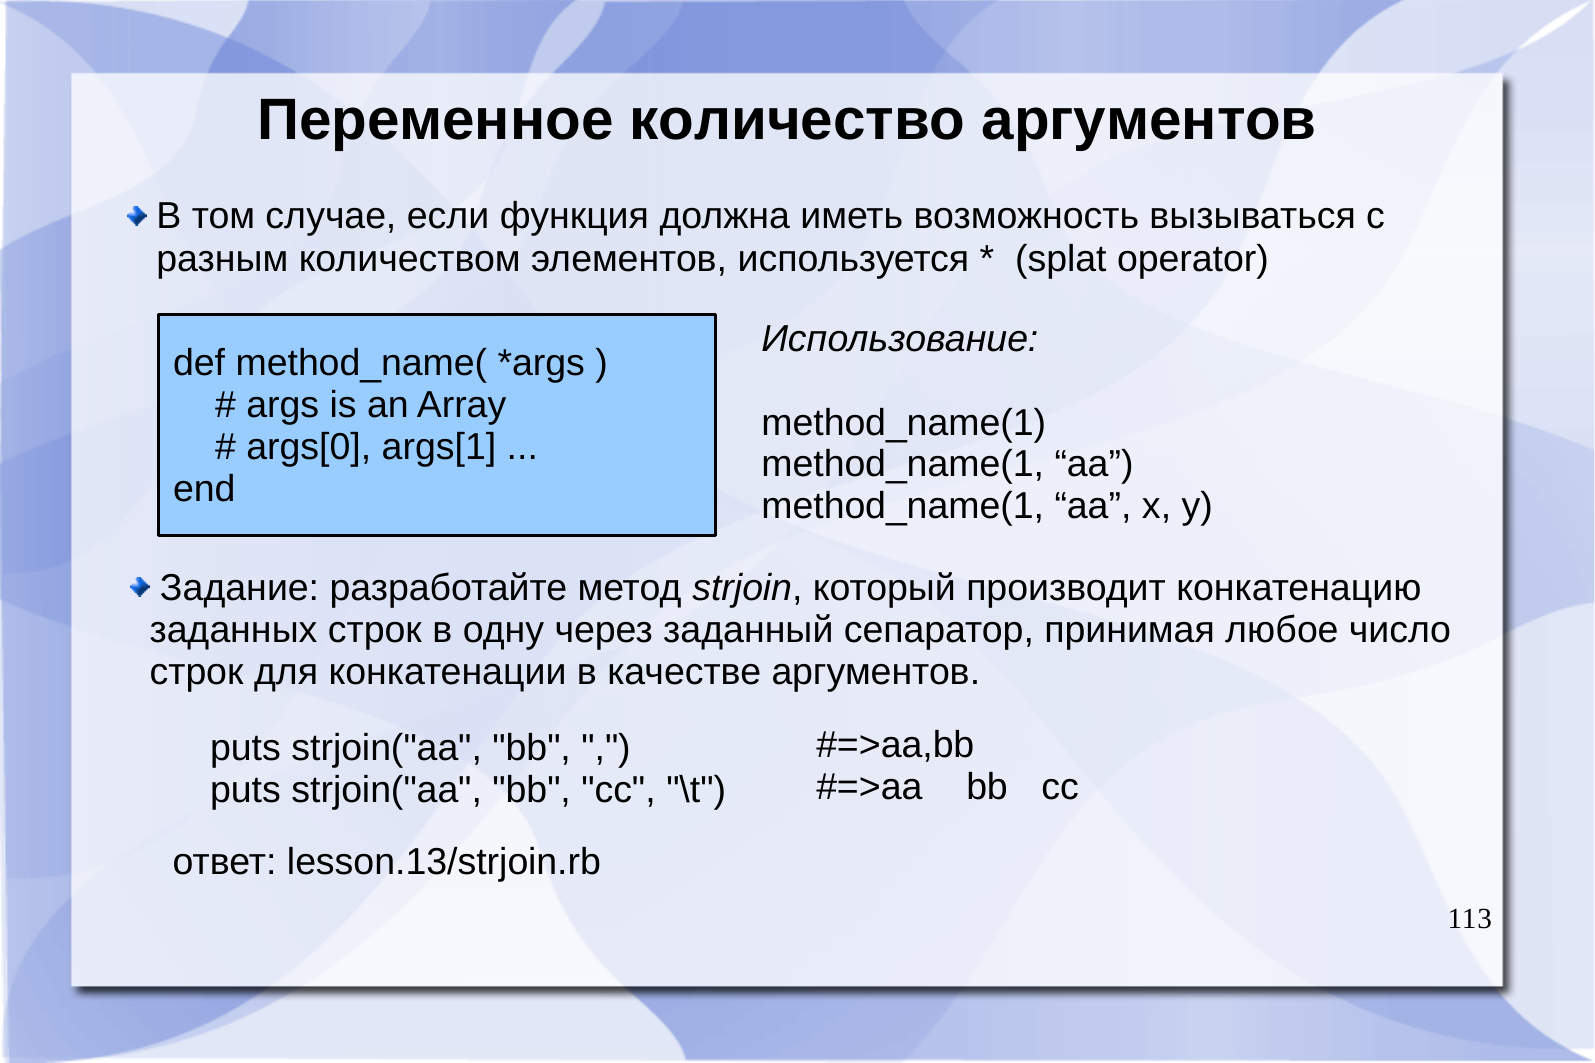

# Переменное количество аргументов
 В том случае, если функция должна иметь возможность вызываться с
 разным количеством элементов, используется * (splat operator)
Использование:
method_name(1)
method_name(1, “aa”)
method_name(1, “aa”, x, y)
def method_name( *args )
 # args is an Array
 # args[0], args[1] ...
end
 Задание: разработайте метод strjoin, который производит конкатенацию
заданных строк в одну через заданный сепаратор, принимая любое число
строк для конкатенации в качестве аргументов.
#=>aa,bb
#=>aa	bb	cc
puts strjoin("aa", "bb", ",")
puts strjoin("aa", "bb", "cc", "\t")
ответ: lesson.13/strjoin.rb
113